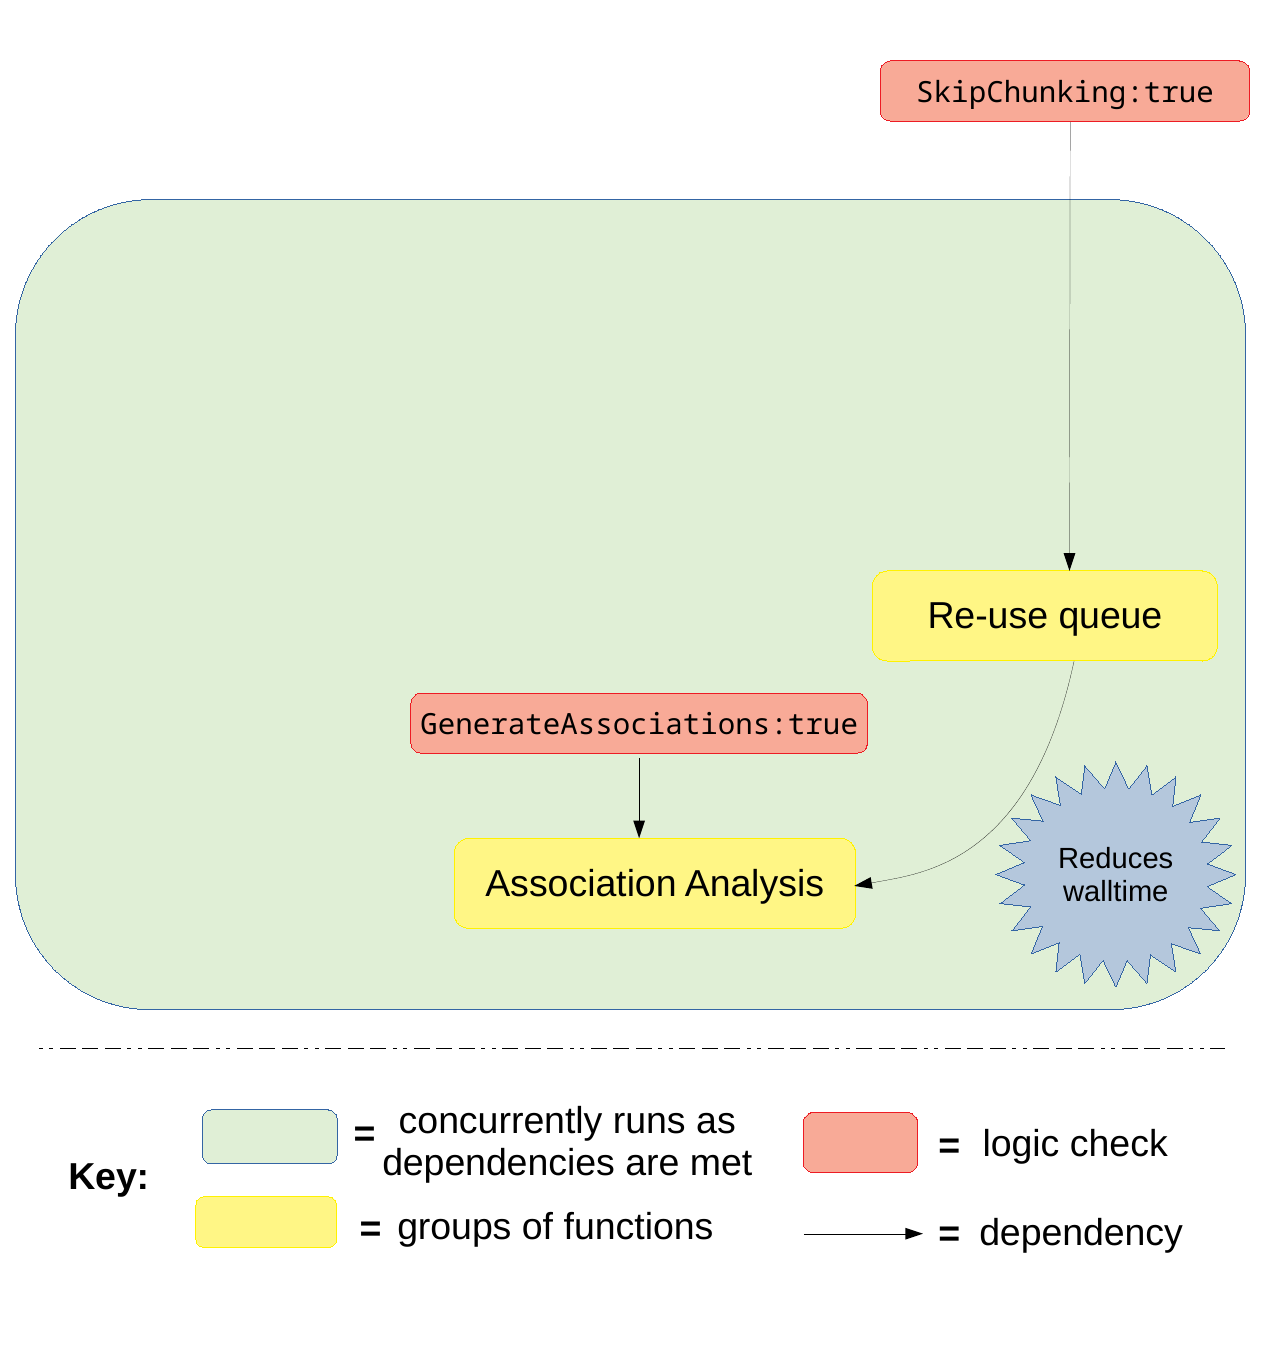

SkipChunking:true
Re-use queue
GenerateAssociations:true
Reduces
walltime
Association Analysis
concurrently runs as dependencies are met
=
logic check
=
Key:
groups of functions
=
dependency
=